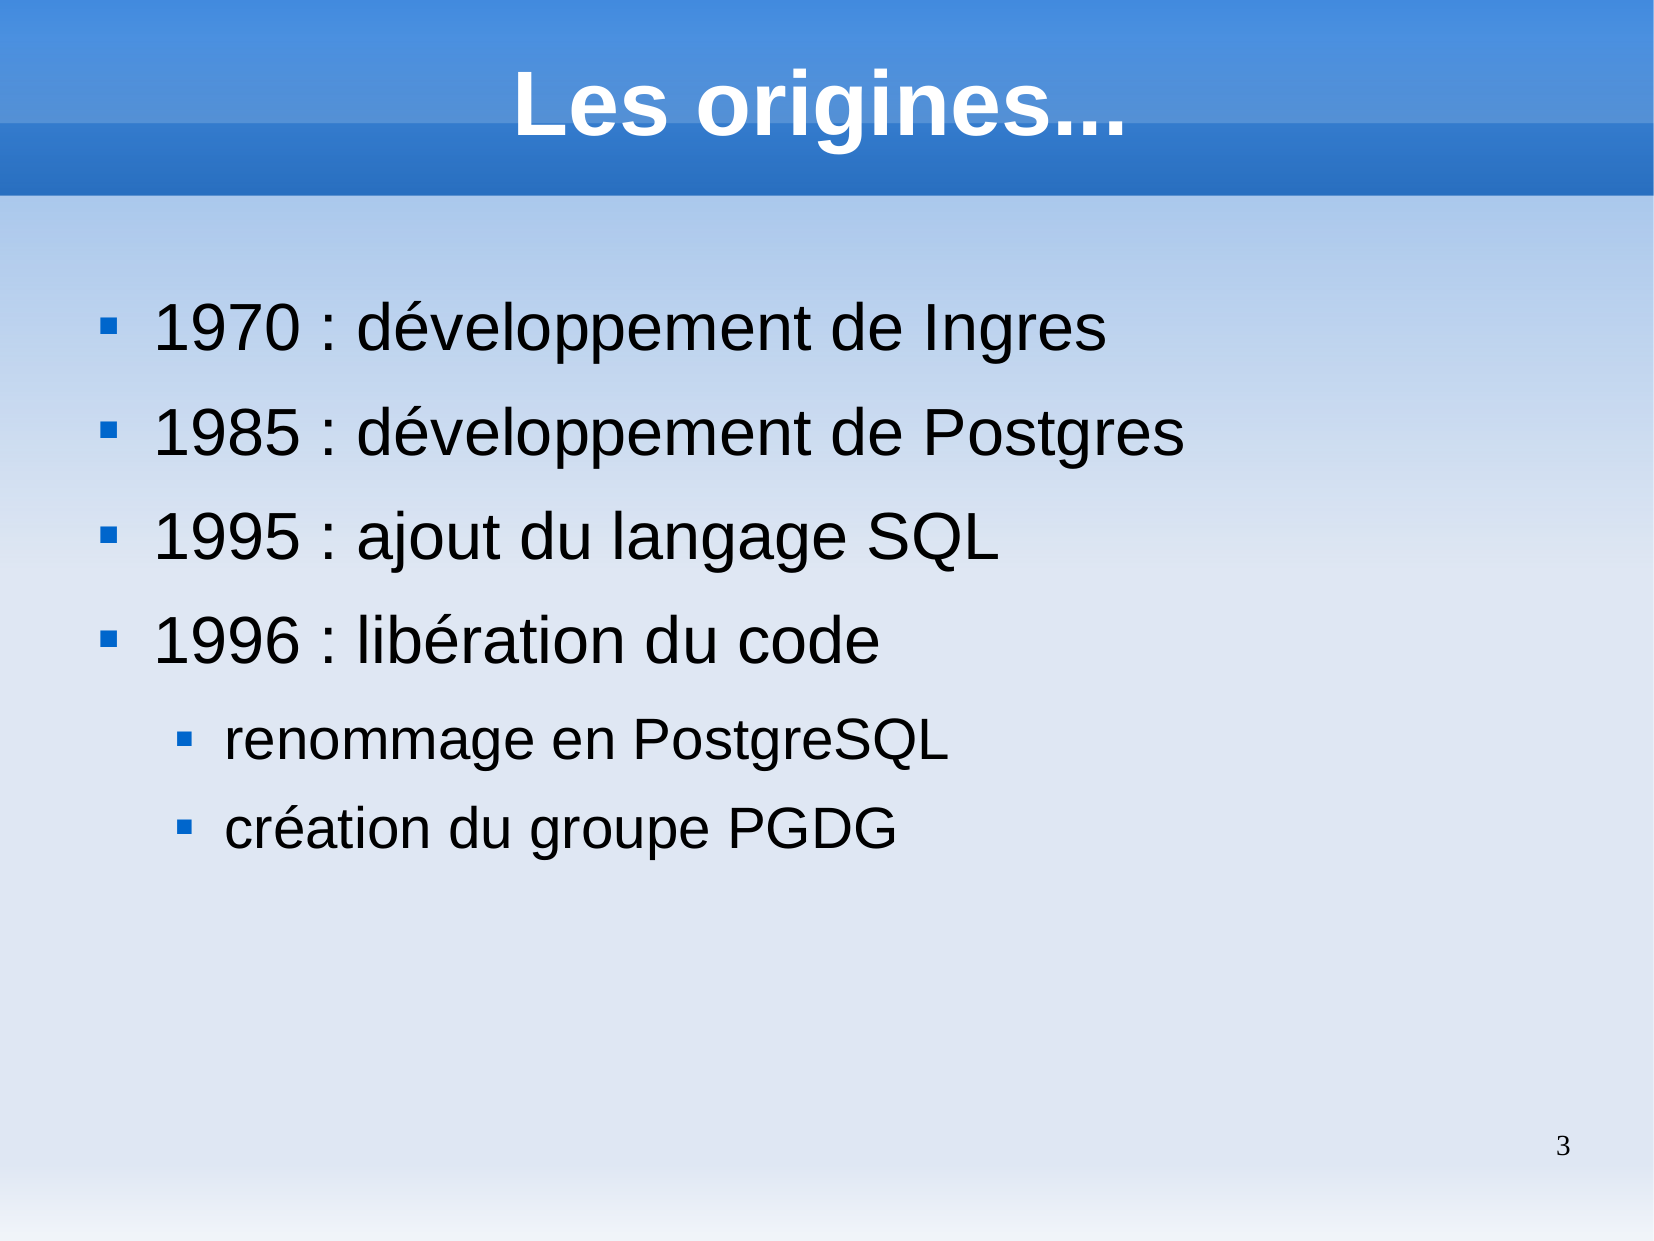

# Les origines...
1970 : développement de Ingres
1985 : développement de Postgres
1995 : ajout du langage SQL
1996 : libération du code
renommage en PostgreSQL
création du groupe PGDG
3